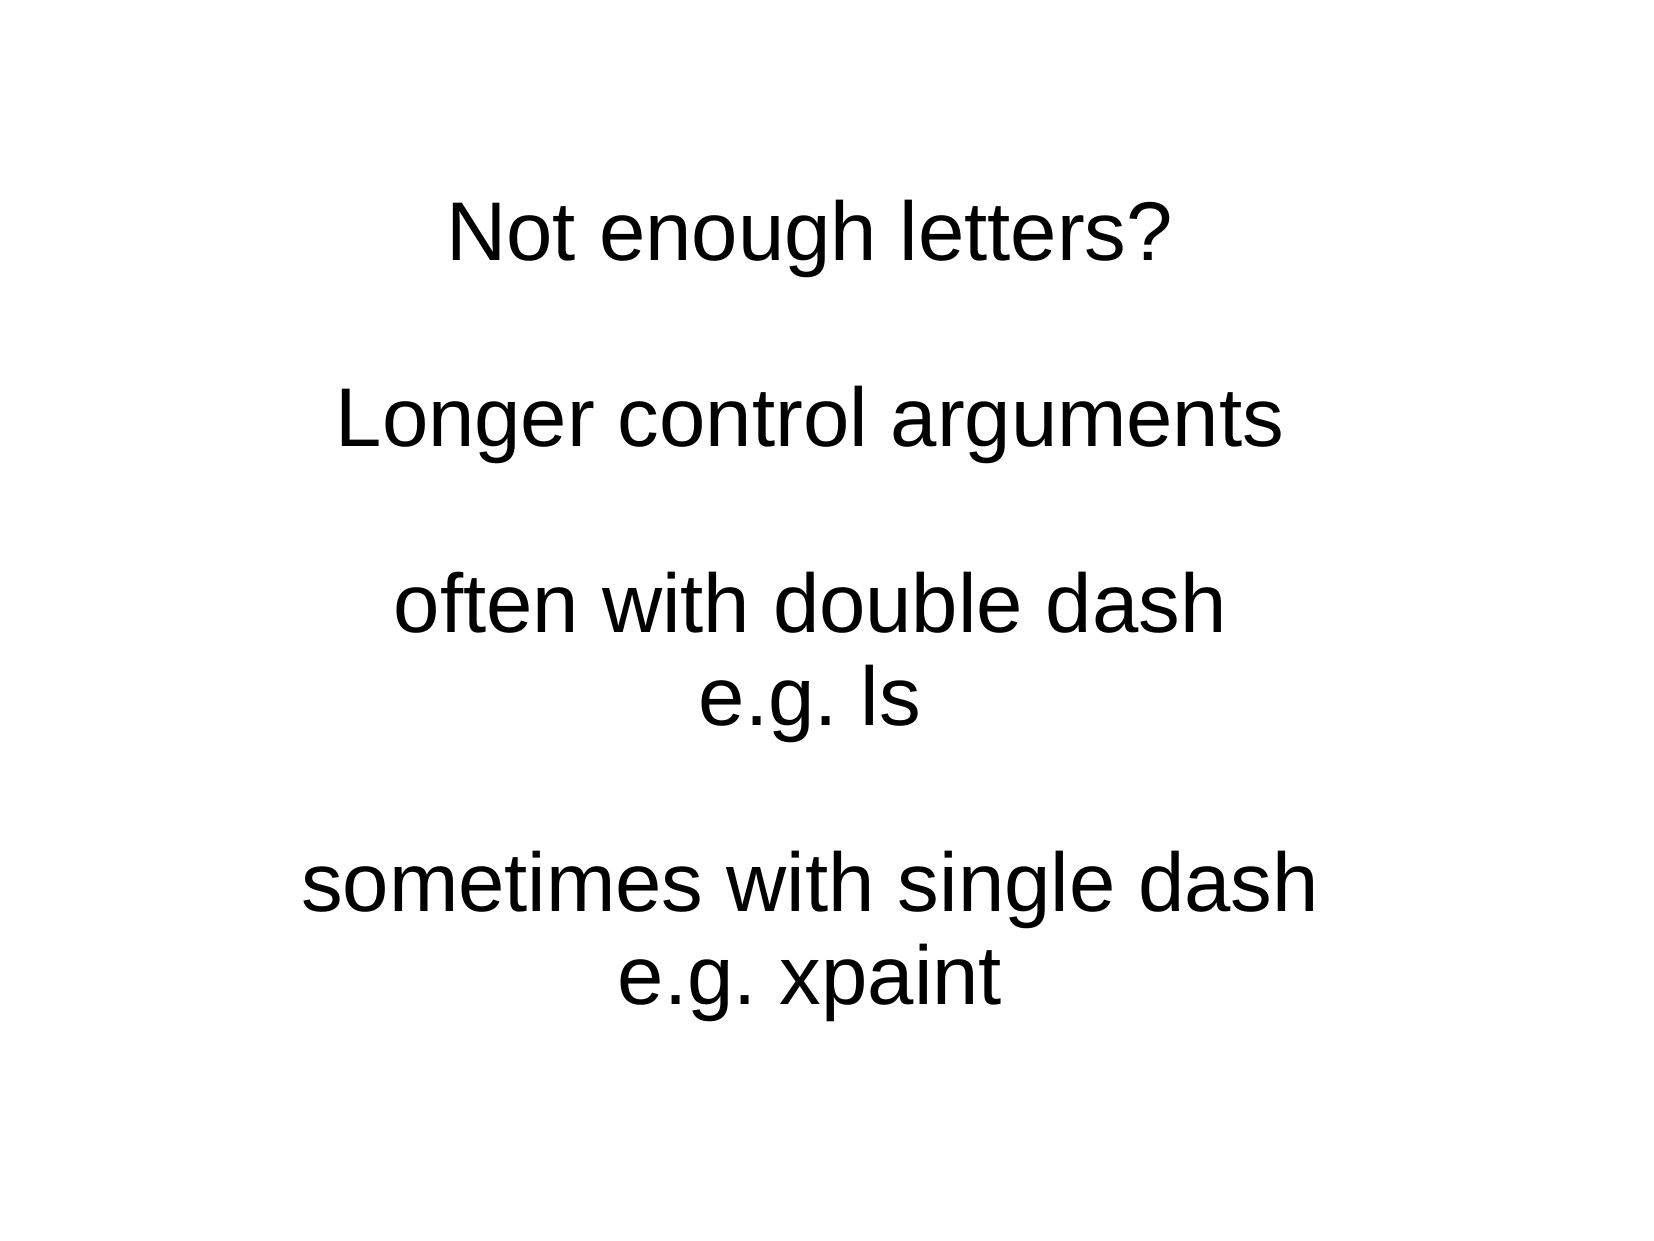

Not enough letters?
Longer control arguments
often with double dash
e.g. ls
sometimes with single dash
e.g. xpaint